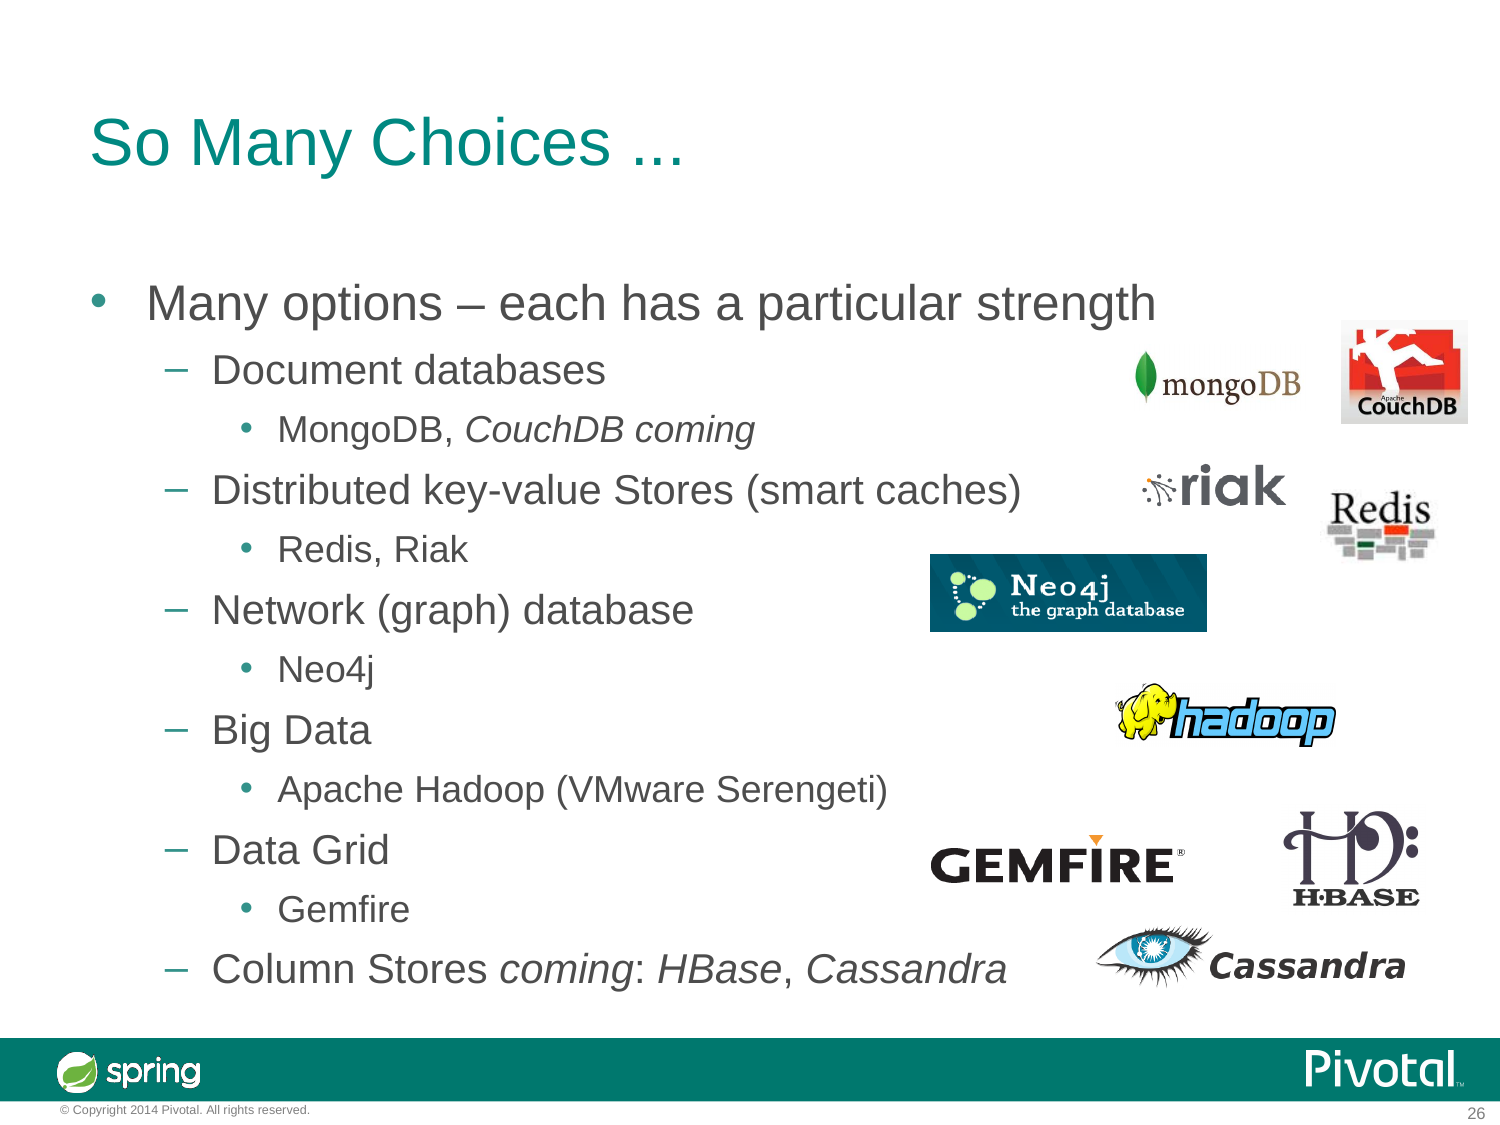

# So Many Choices ...
Many options – each has a particular strength
Document databases
MongoDB, CouchDB coming
Distributed key-value Stores (smart caches)
Redis, Riak
Network (graph) database
Neo4j
Big Data
Apache Hadoop (VMware Serengeti)
Data Grid
Gemfire
Column Stores coming: HBase, Cassandra